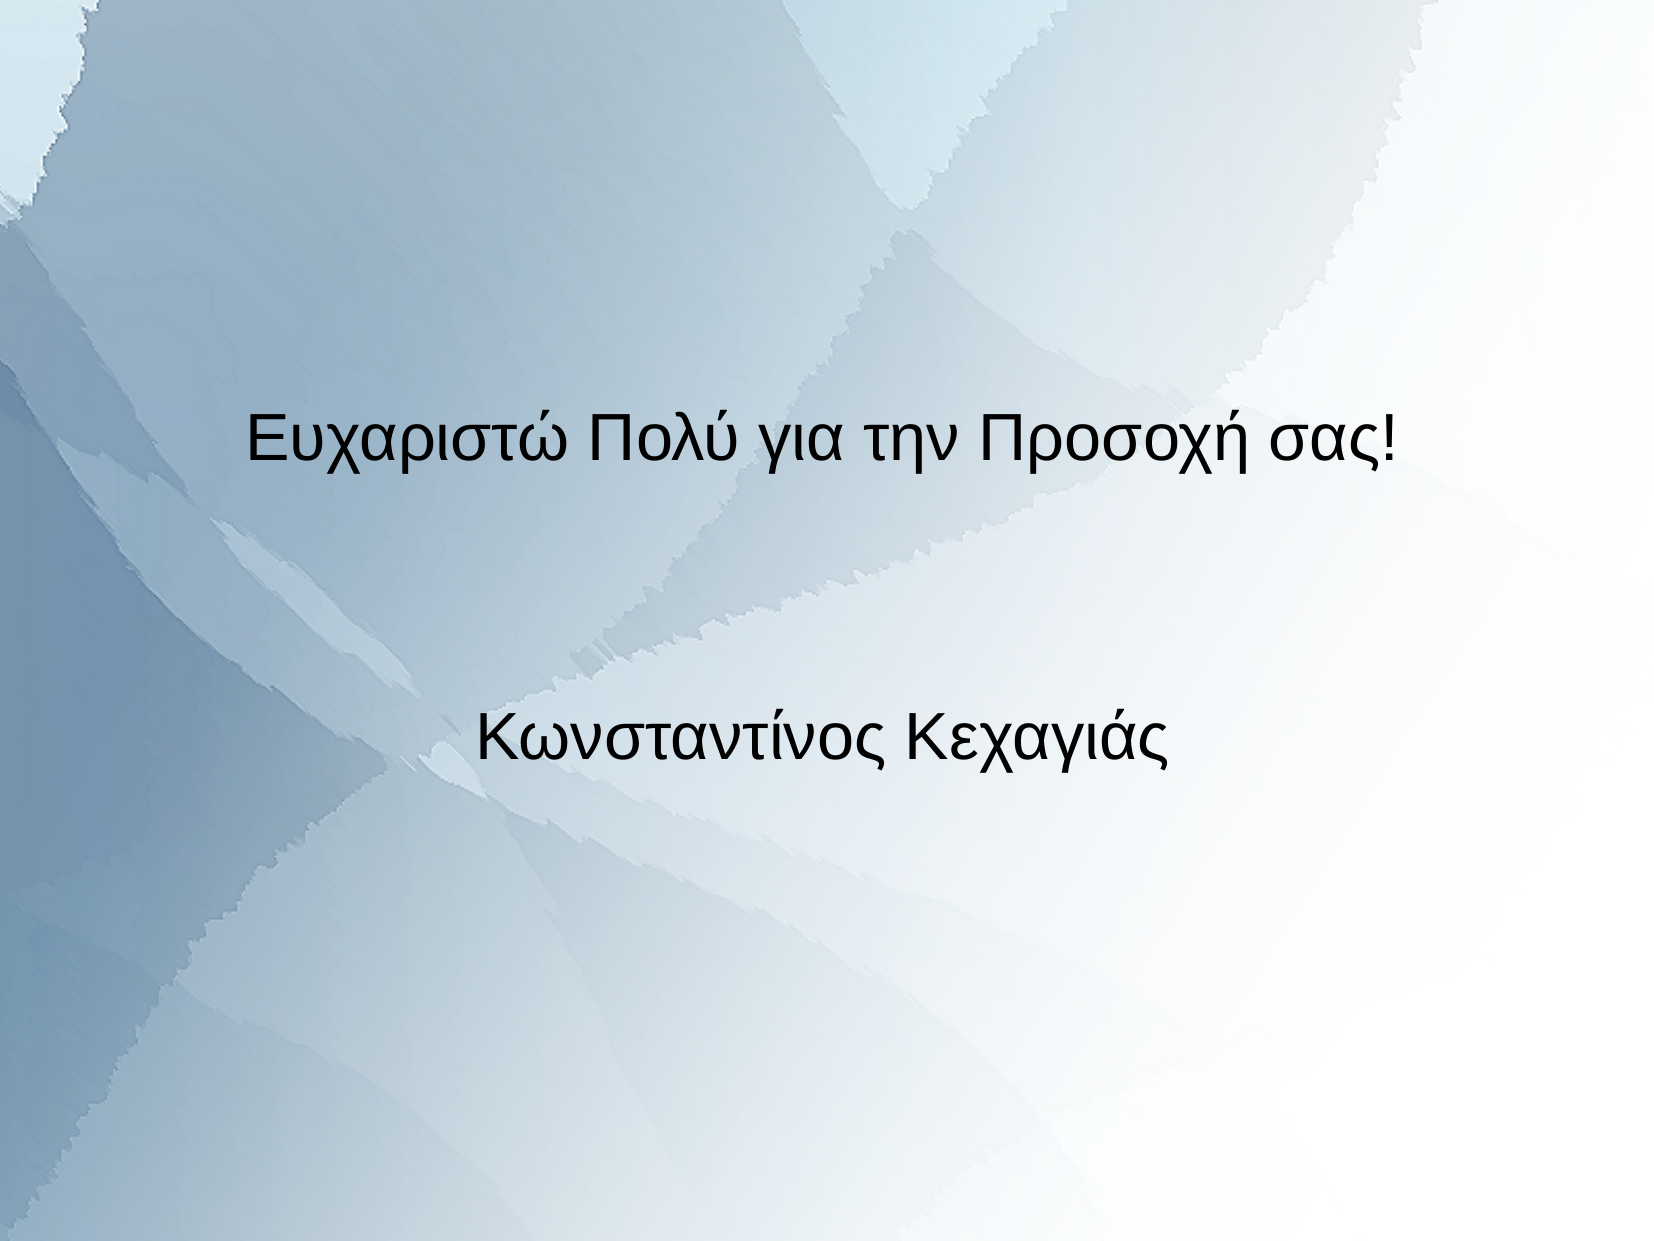

# Ευχαριστώ Πολύ για την Προσοχή σας!
Κωνσταντίνος Κεχαγιάς